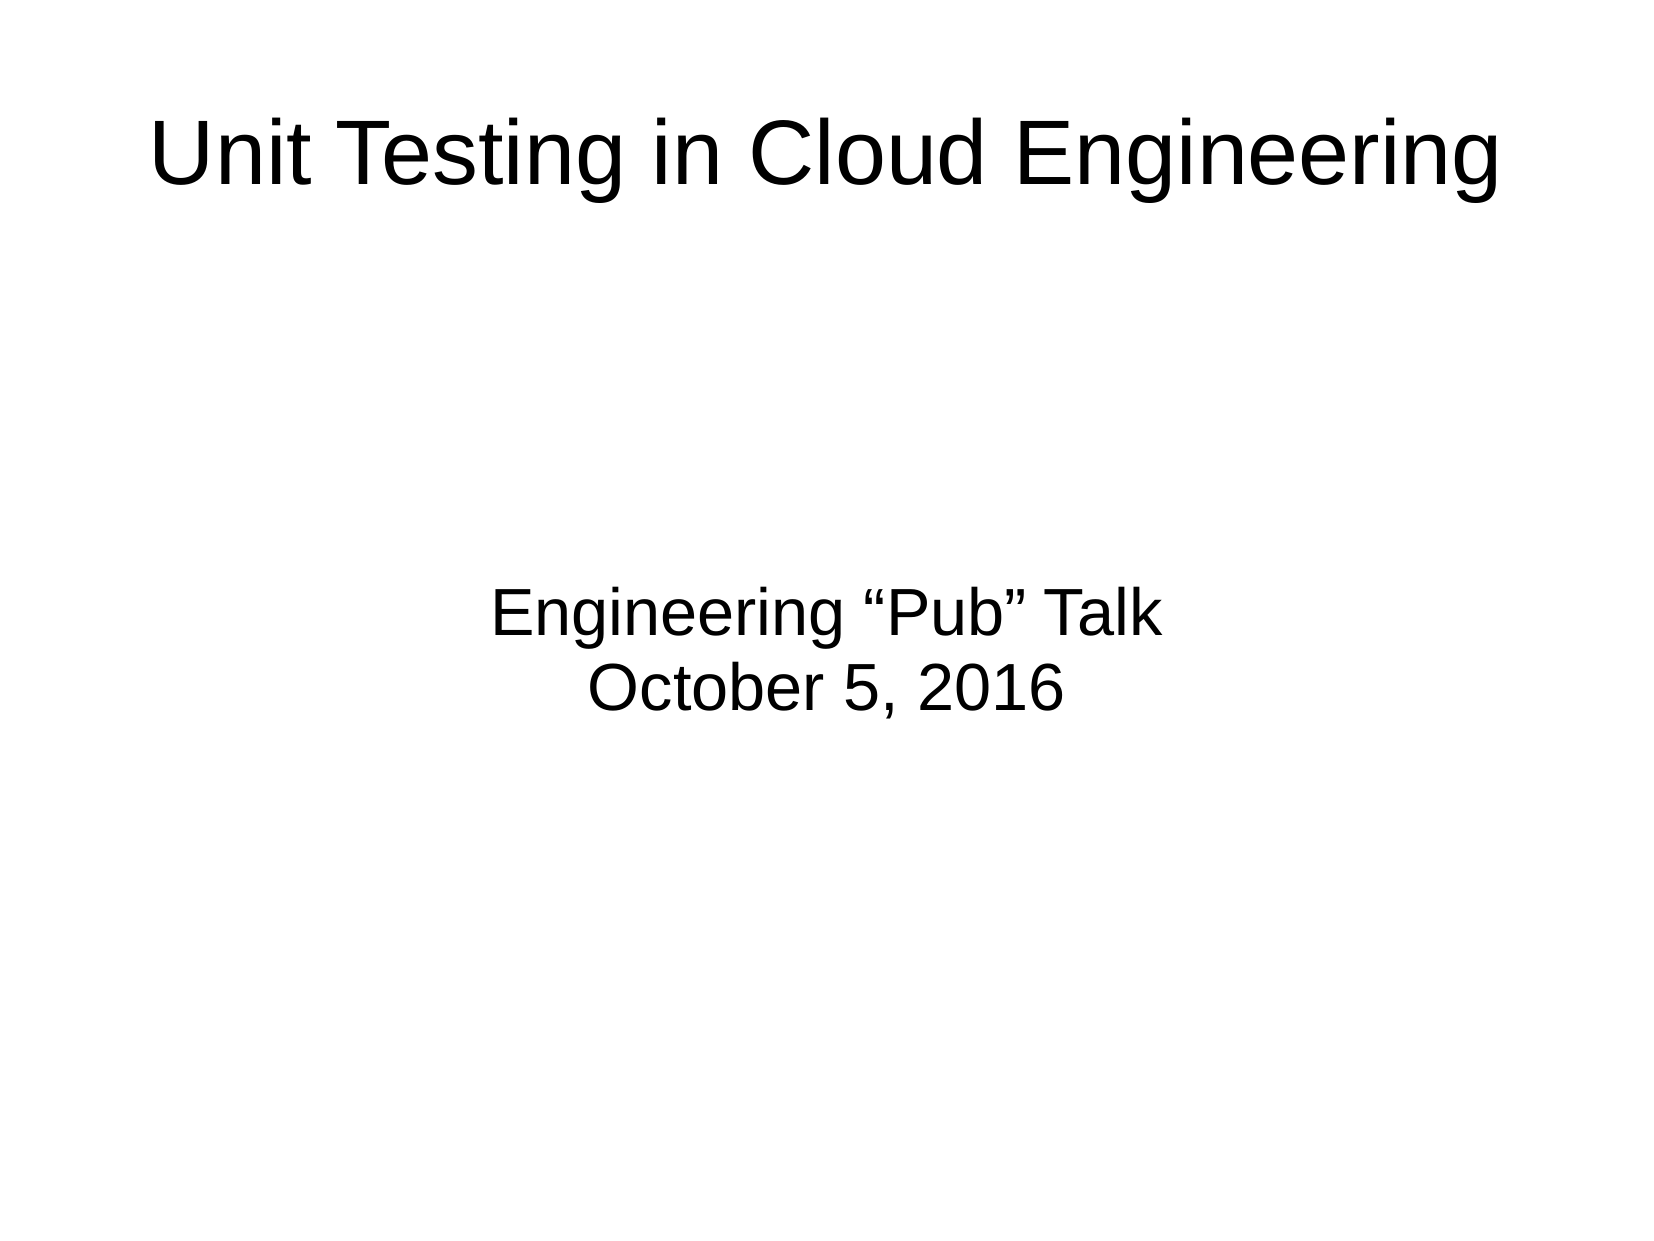

# Unit Testing in Cloud Engineering
Engineering “Pub” Talk
October 5, 2016